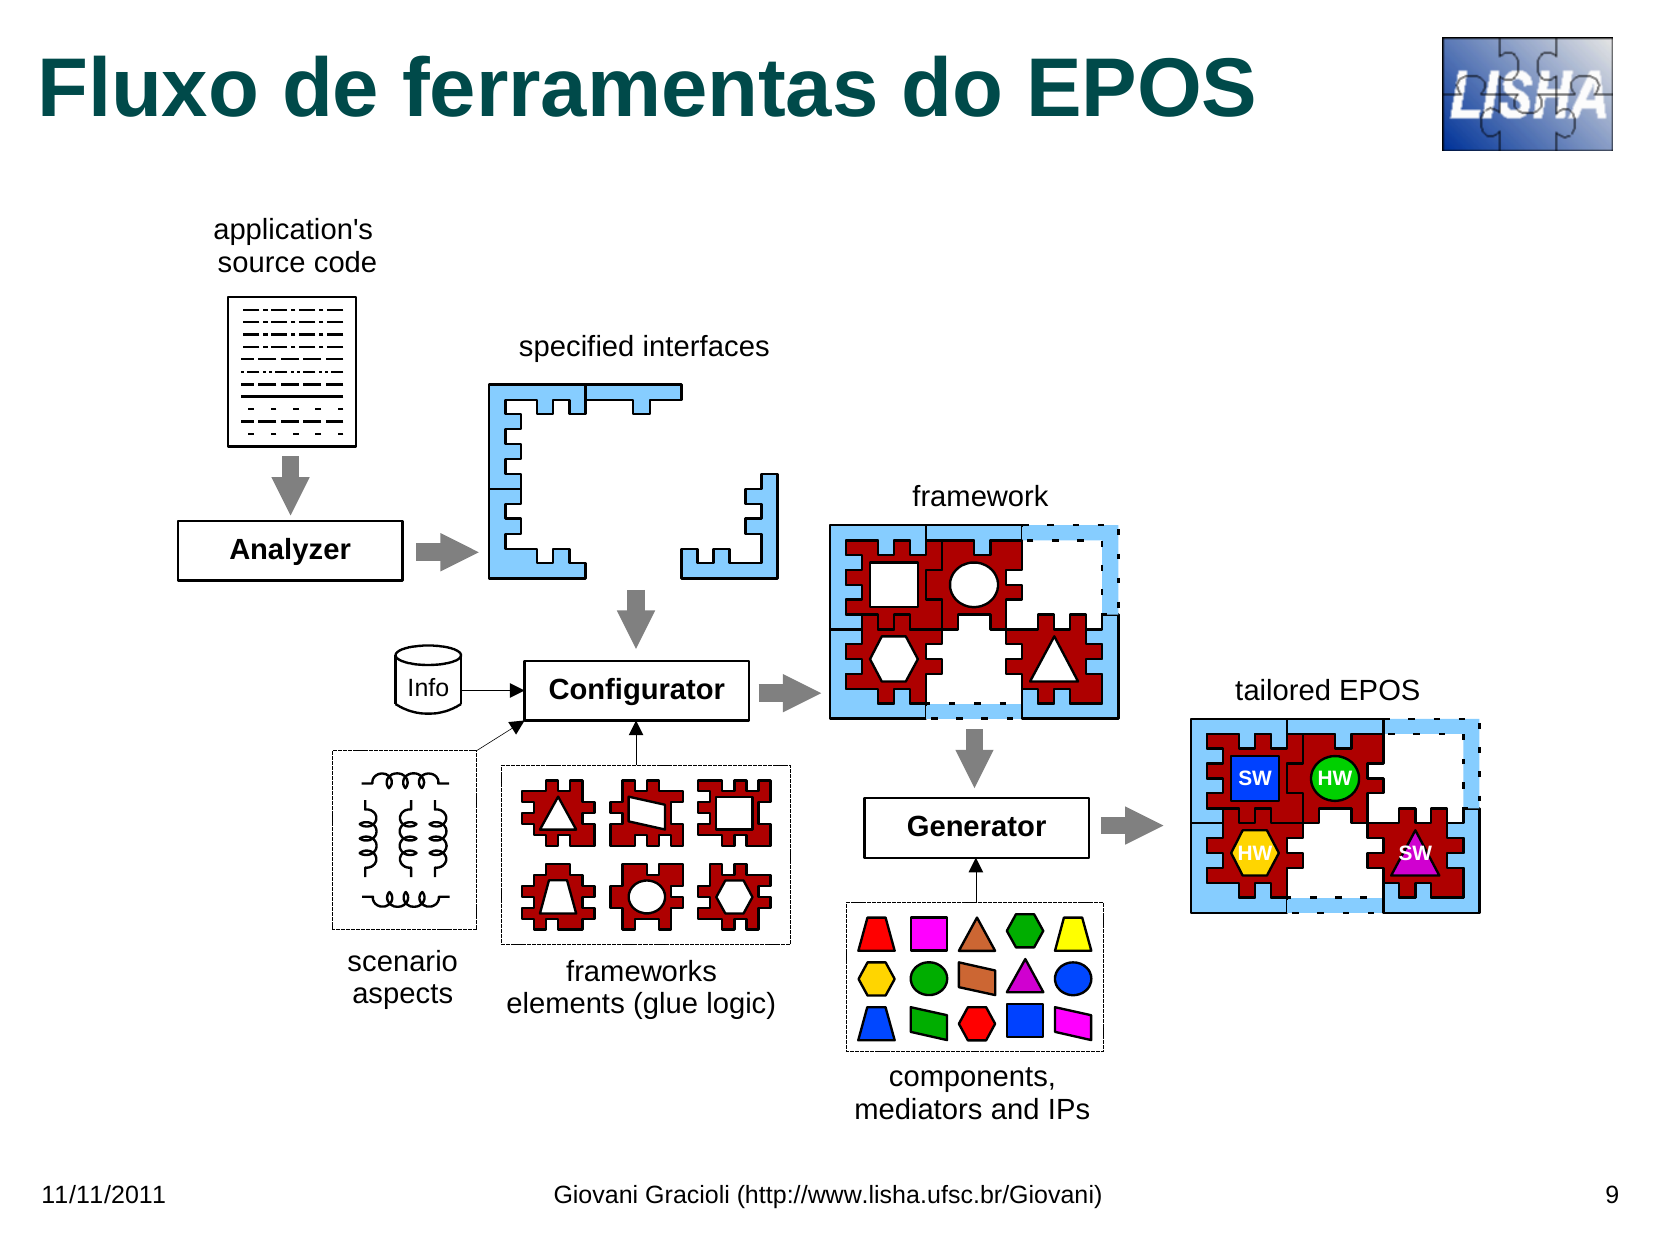

# Fluxo de ferramentas do EPOS
application's
source code
specified interfaces
framework
Analyzer
Info
Configurator
scenario
aspects
frameworks
elements (glue logic)
tailored EPOS
SW
HW
HW
SW
Generator
components, mediators and IPs